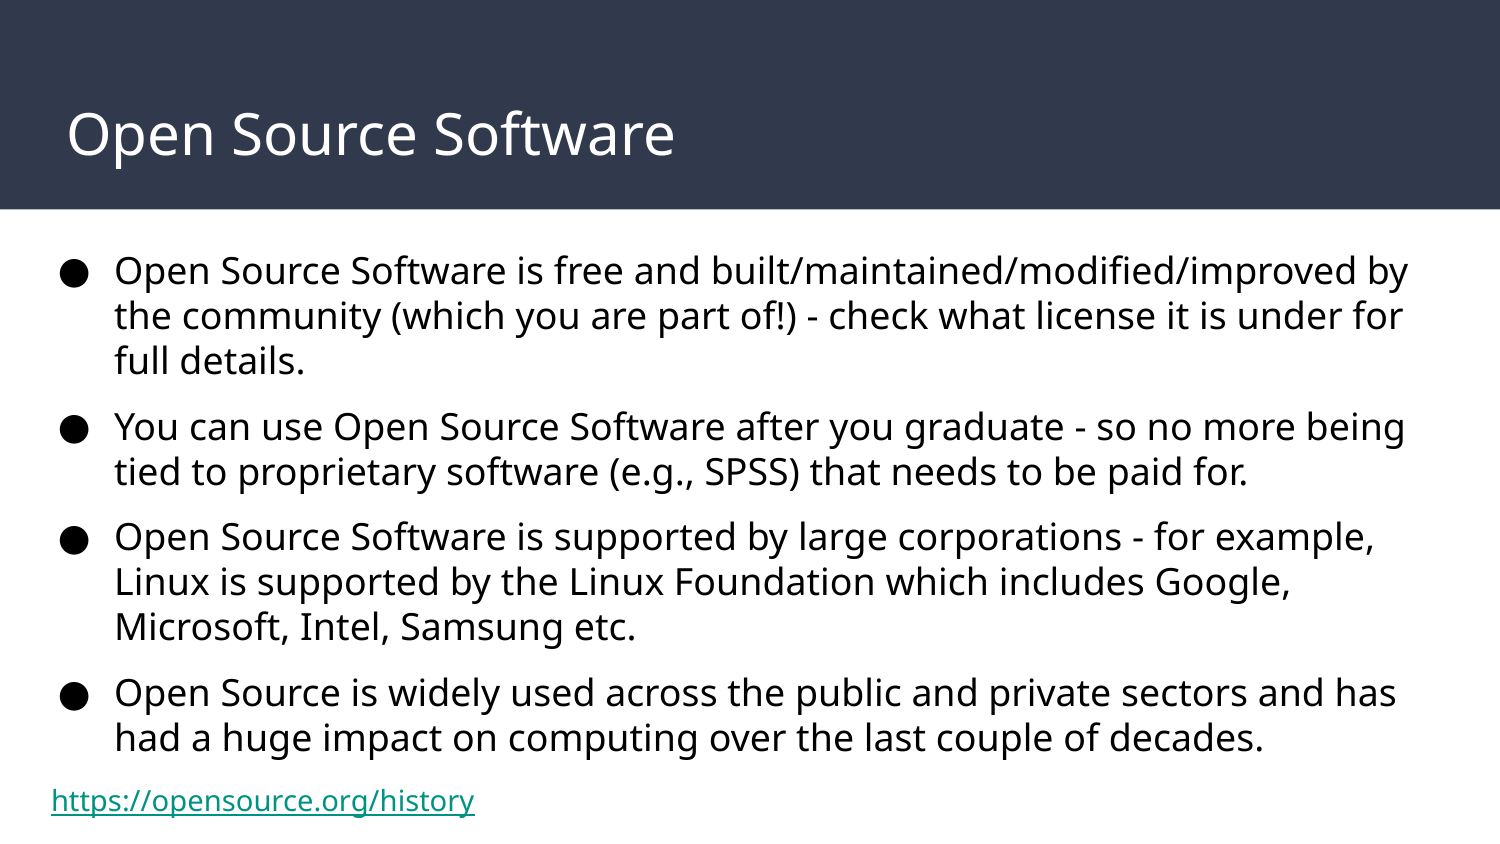

# Open Source Software
Open Source Software is free and built/maintained/modified/improved by the community (which you are part of!) - check what license it is under for full details.
You can use Open Source Software after you graduate - so no more being tied to proprietary software (e.g., SPSS) that needs to be paid for.
Open Source Software is supported by large corporations - for example, Linux is supported by the Linux Foundation which includes Google, Microsoft, Intel, Samsung etc.
Open Source is widely used across the public and private sectors and has had a huge impact on computing over the last couple of decades.
https://opensource.org/history